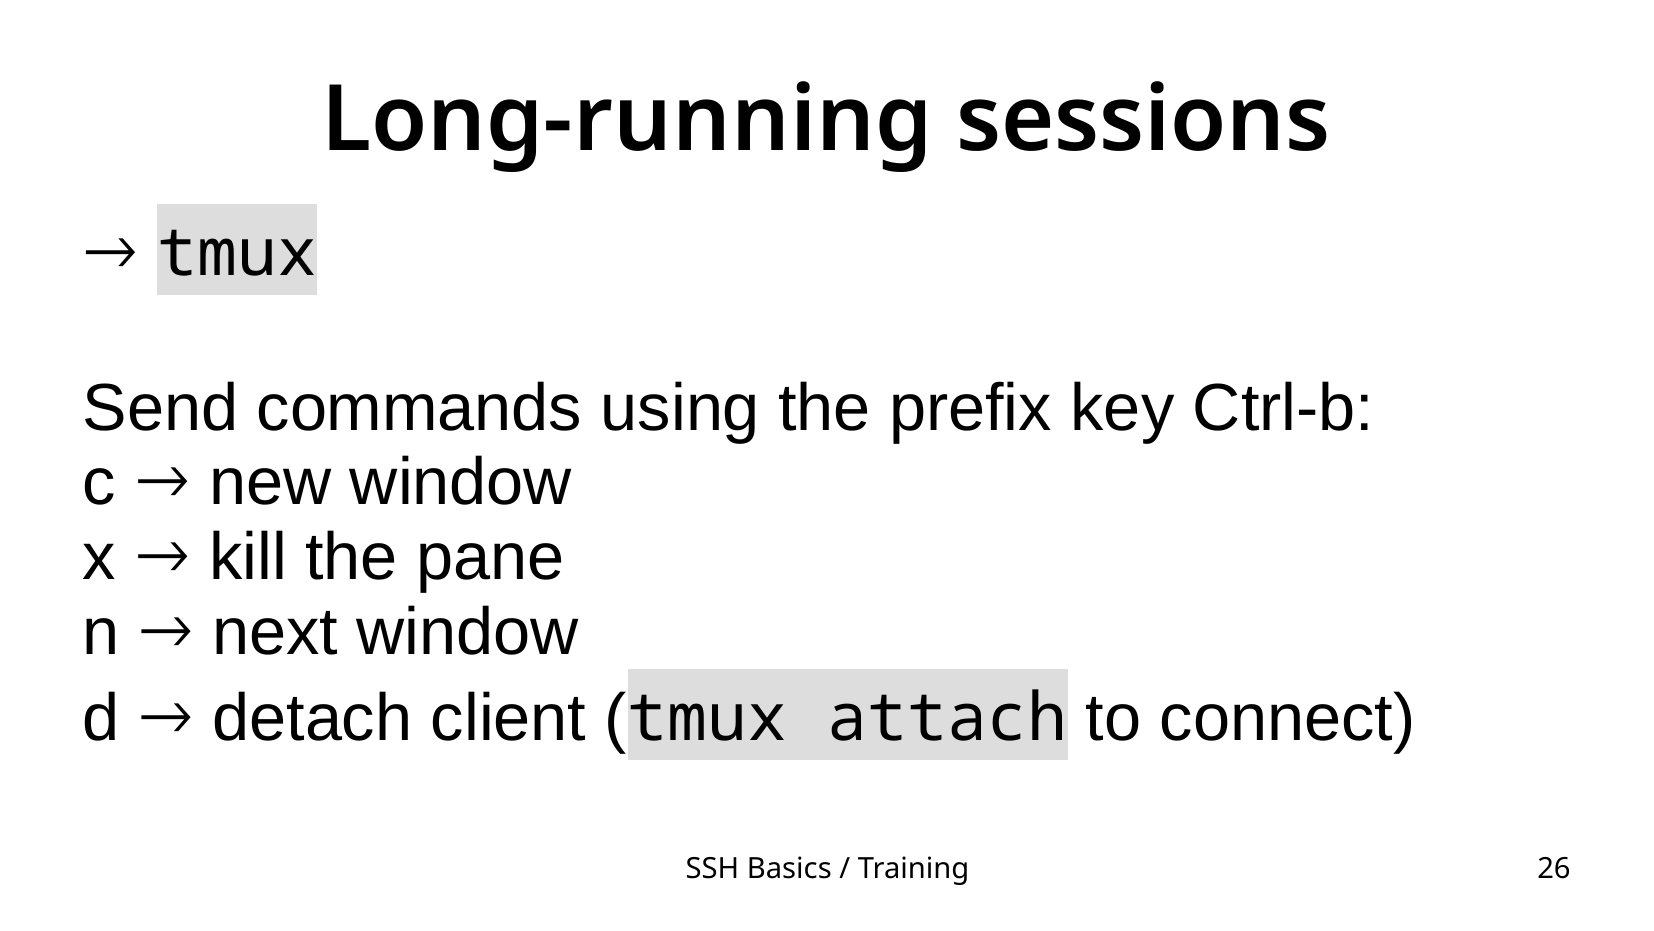

# Long-running sessions
🡒 tmux
Send commands using the prefix key Ctrl-b:
c 🡒 new window
x 🡒 kill the pane
n 🡒 next window
d 🡒 detach client (tmux attach to connect)
SSH Basics / Training
26